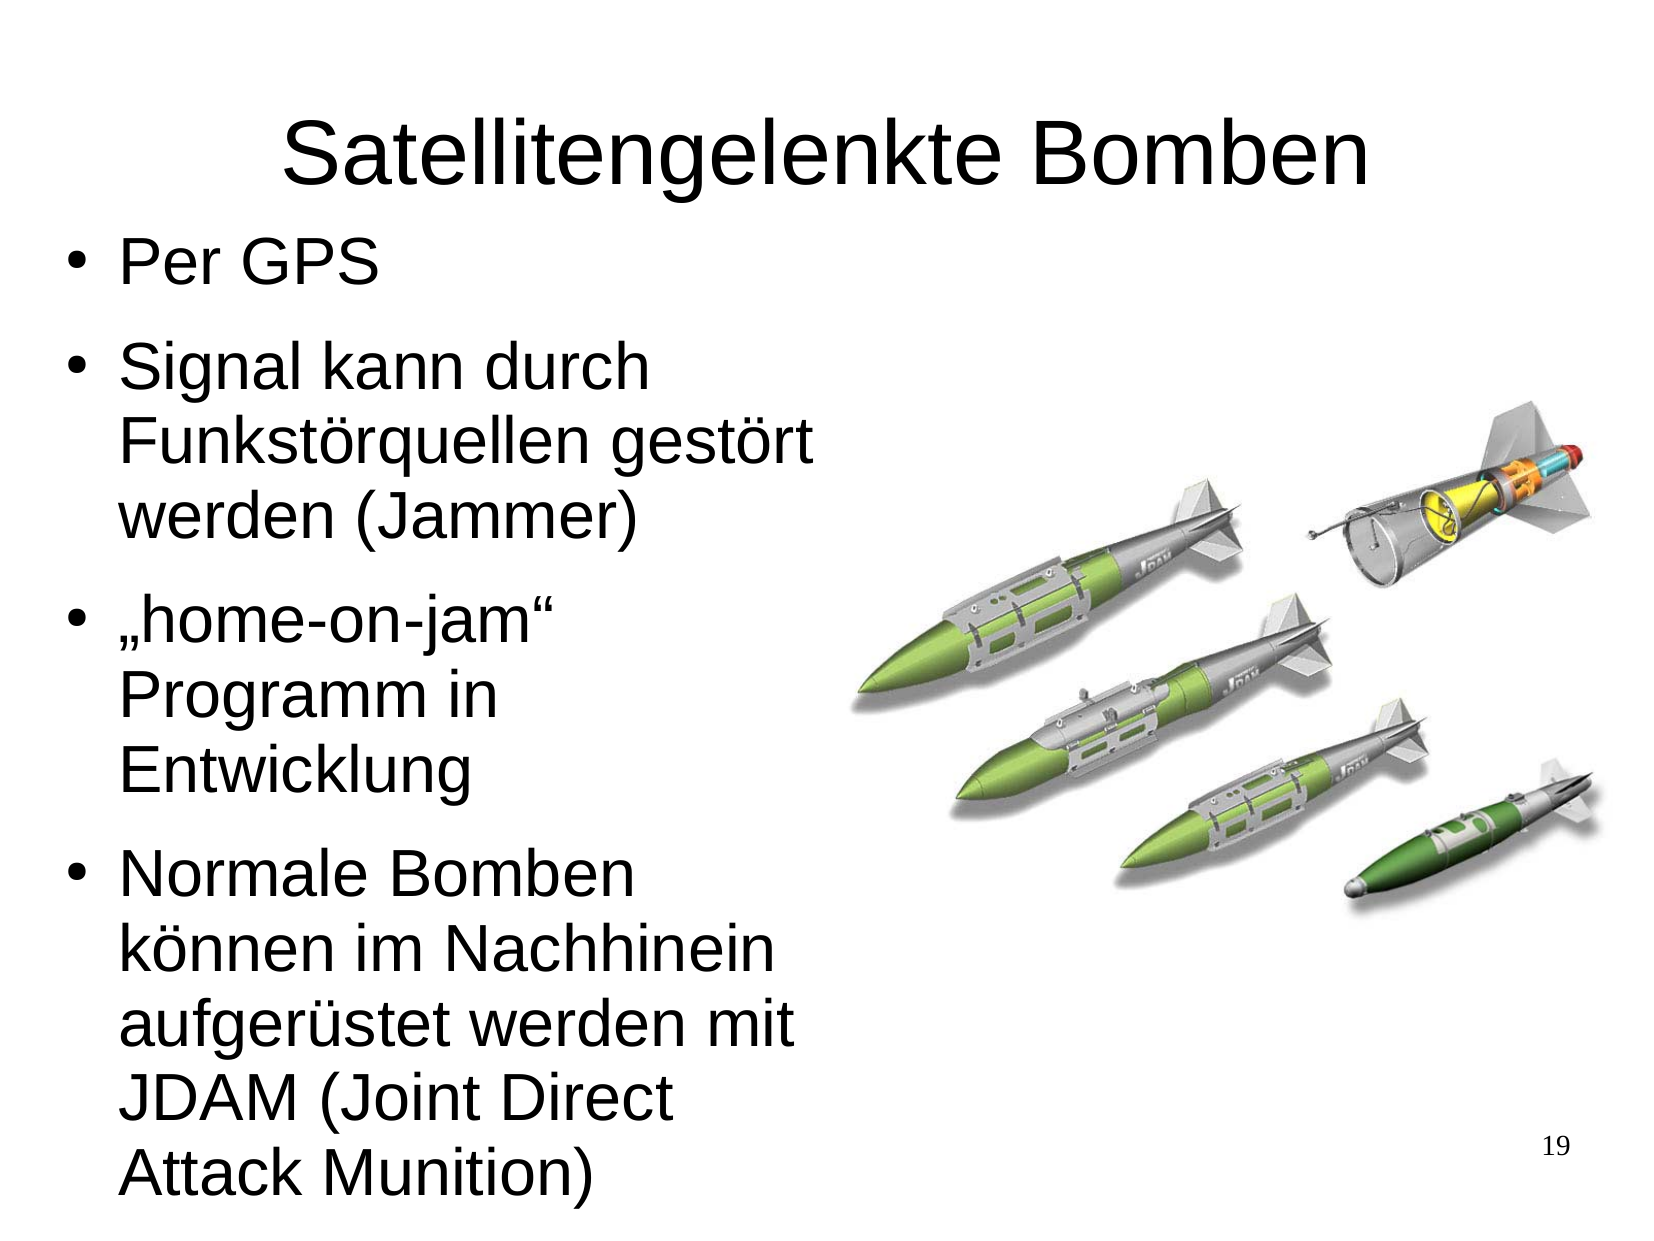

# Satellitengelenkte Bomben
Per GPS
Signal kann durch Funkstörquellen gestört werden (Jammer)
„home-on-jam“ Programm in Entwicklung
Normale Bomben können im Nachhinein aufgerüstet werden mit JDAM (Joint Direct Attack Munition)
19